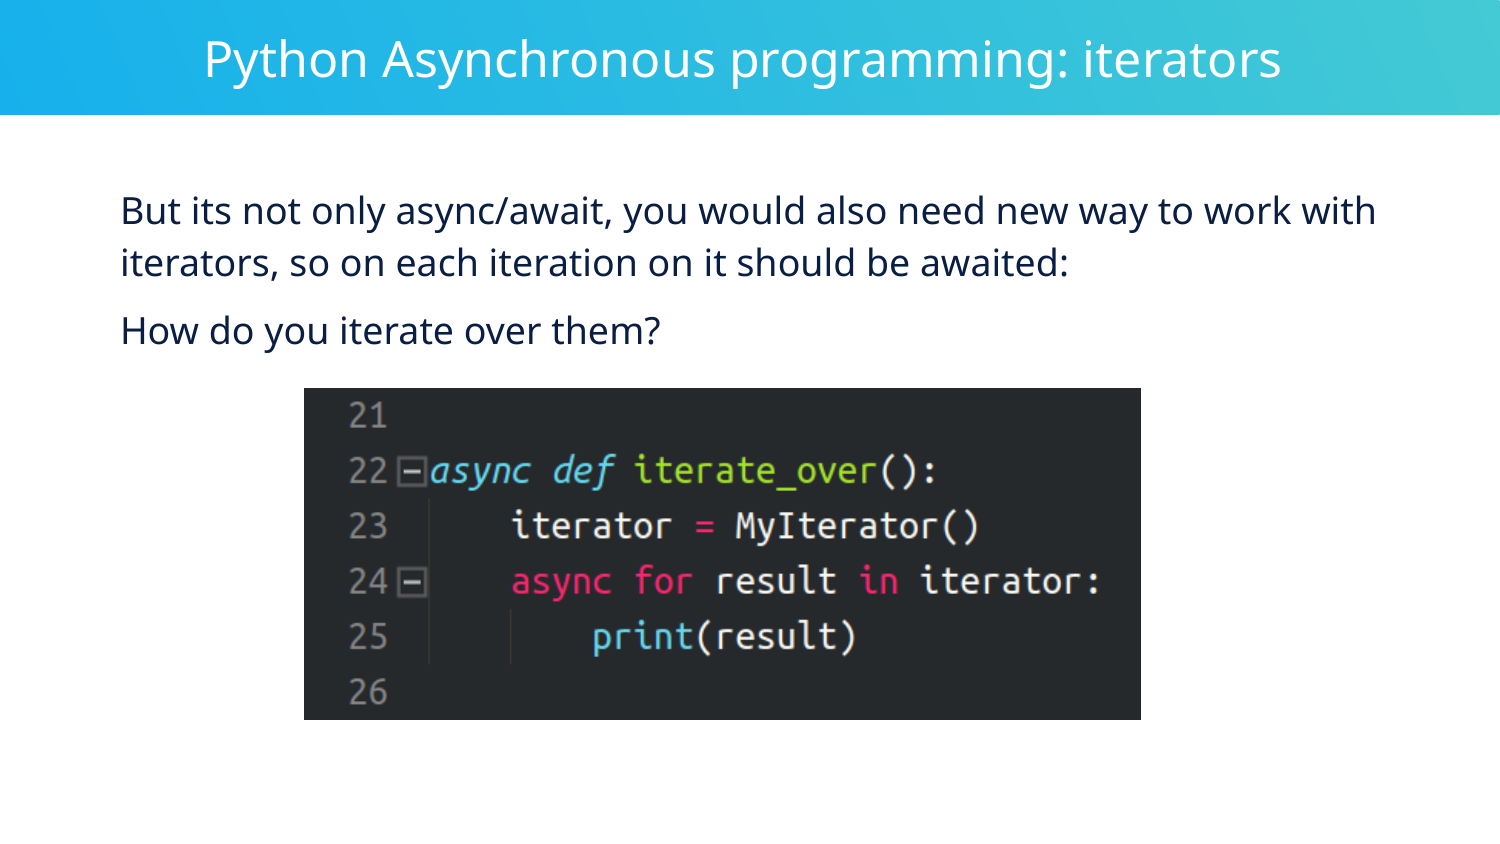

Python Asynchronous programming: iterators
But its not only async/await, you would also need new way to work with iterators, so on each iteration on it should be awaited:
How do you iterate over them?